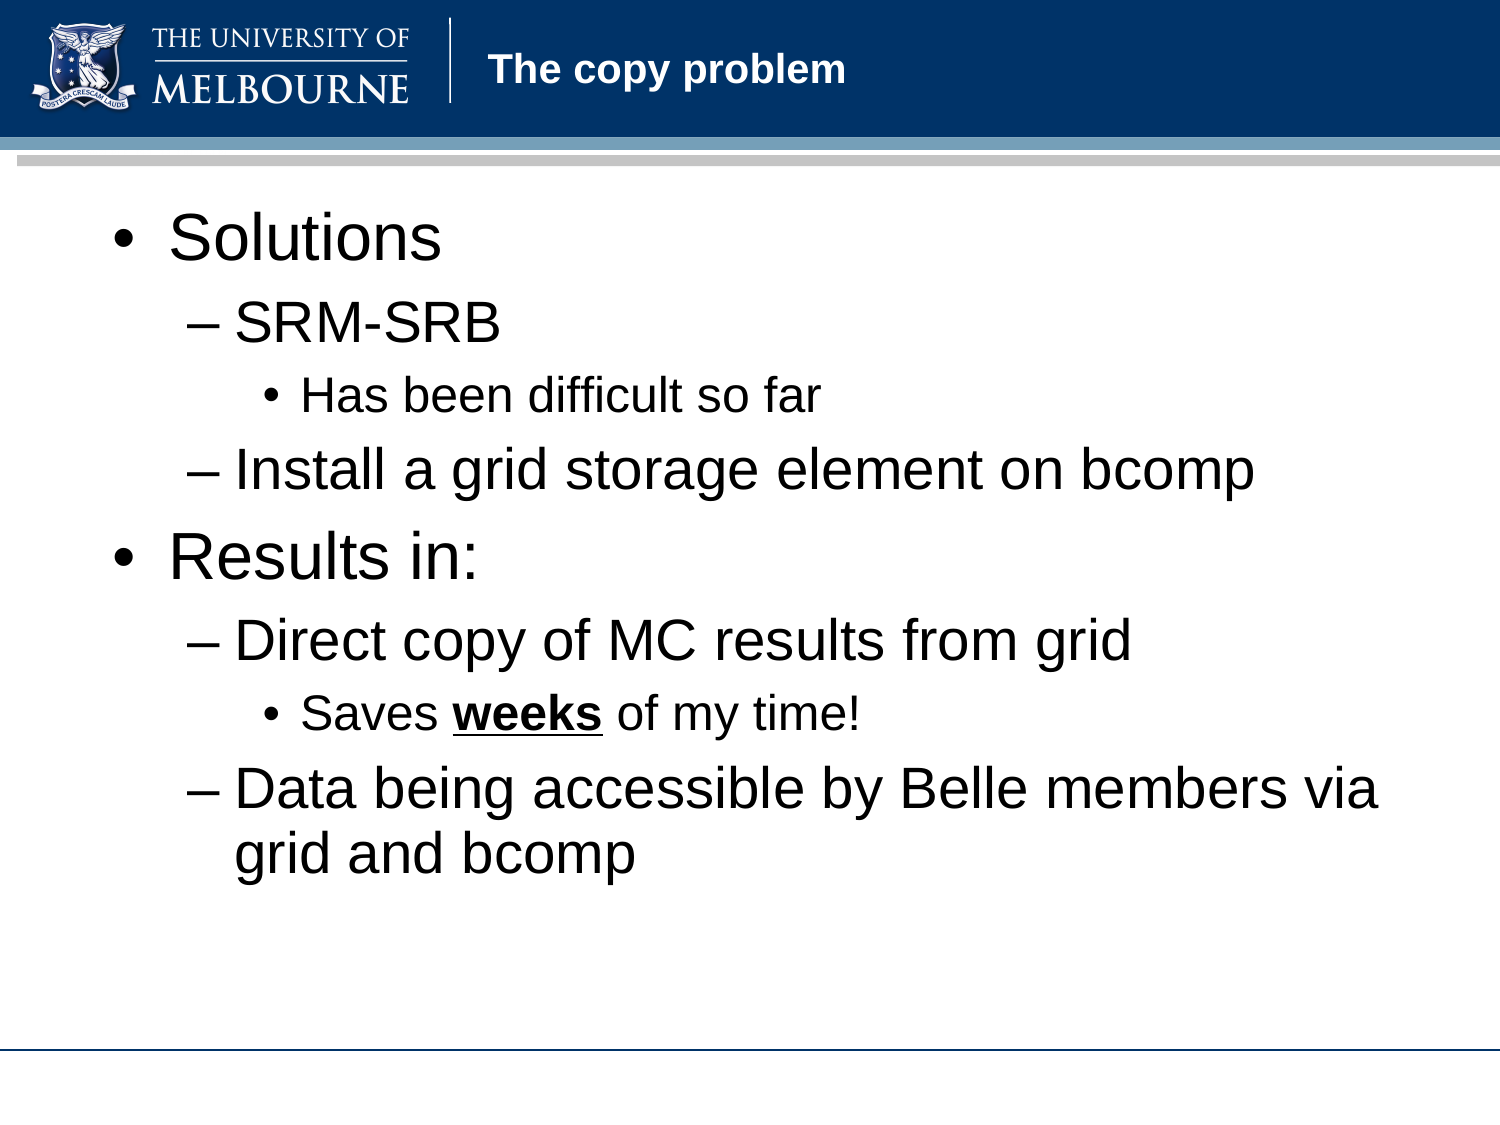

# The copy problem
Solutions
SRM-SRB
Has been difficult so far
Install a grid storage element on bcomp
Results in:
Direct copy of MC results from grid
Saves weeks of my time!
Data being accessible by Belle members via grid and bcomp